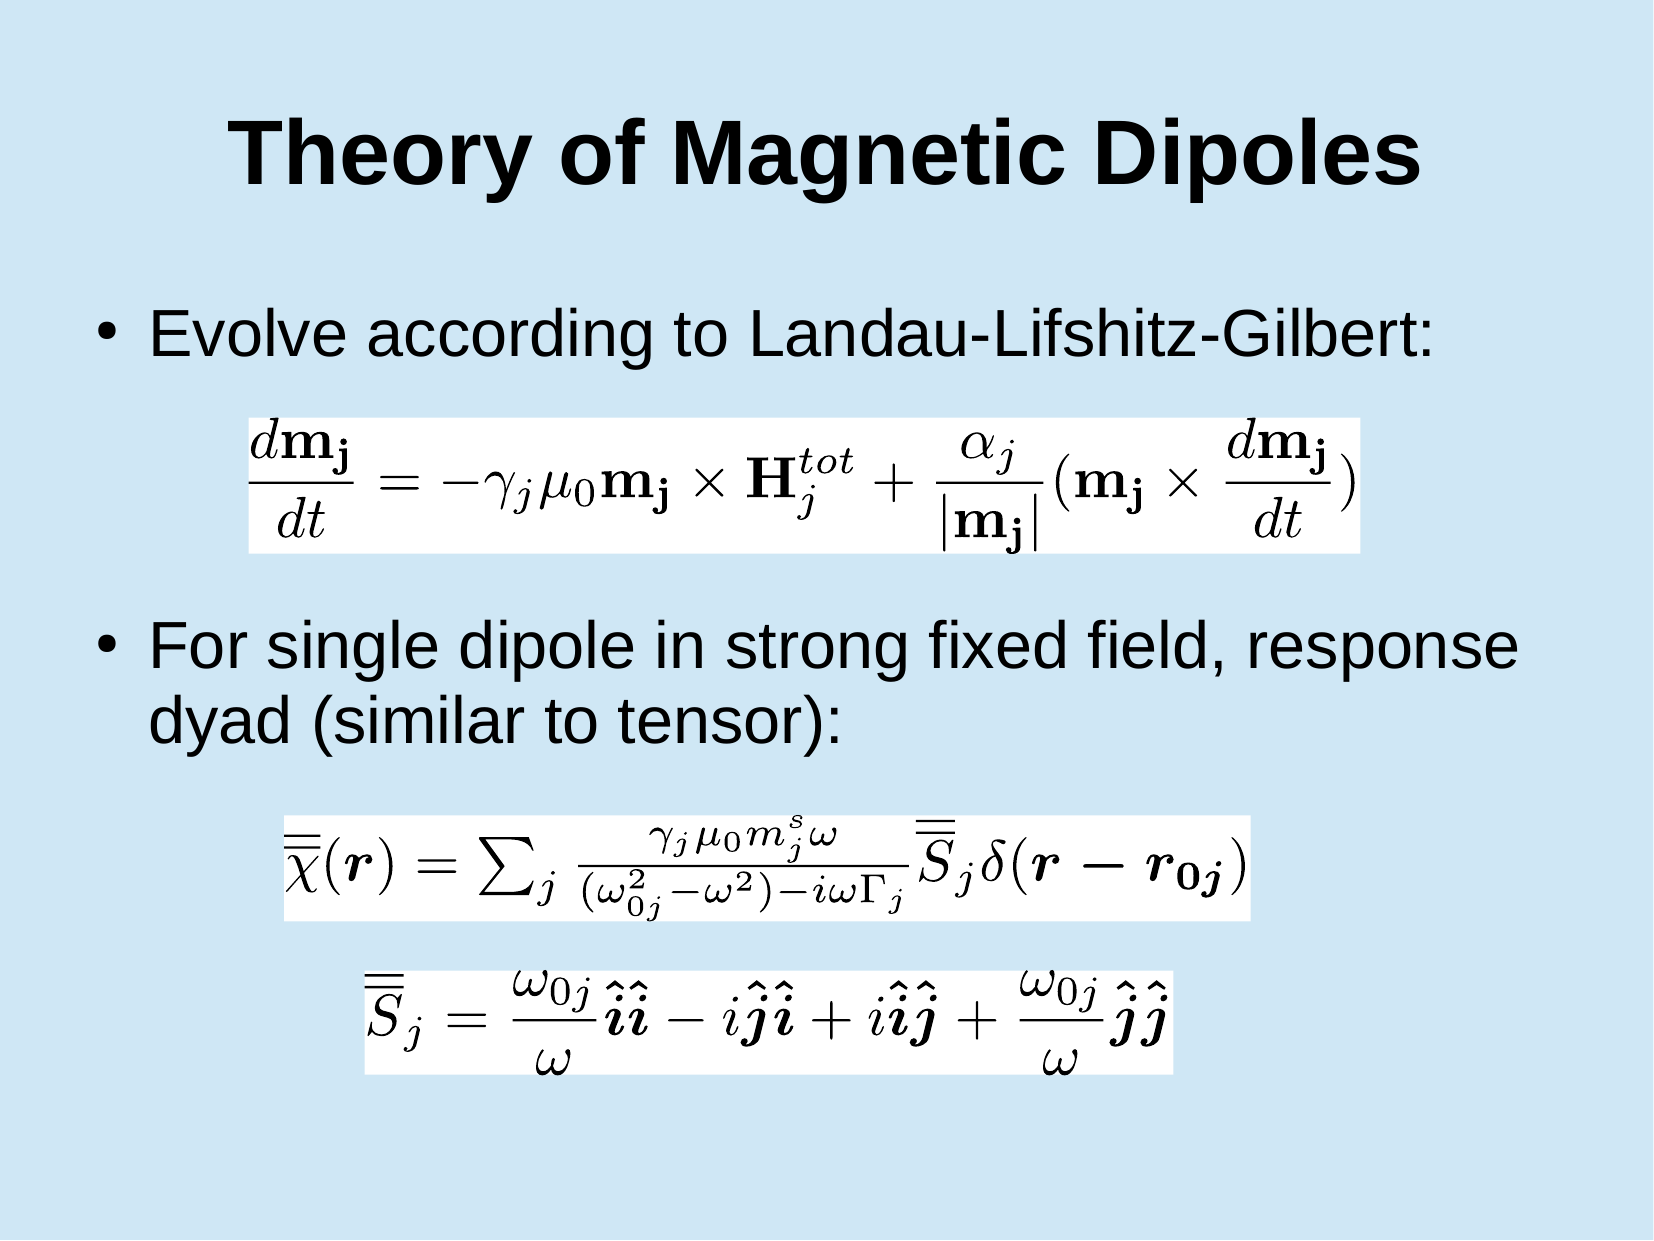

# Theory of Magnetic Dipoles
Evolve according to Landau-Lifshitz-Gilbert:
For single dipole in strong fixed field, response dyad (similar to tensor):